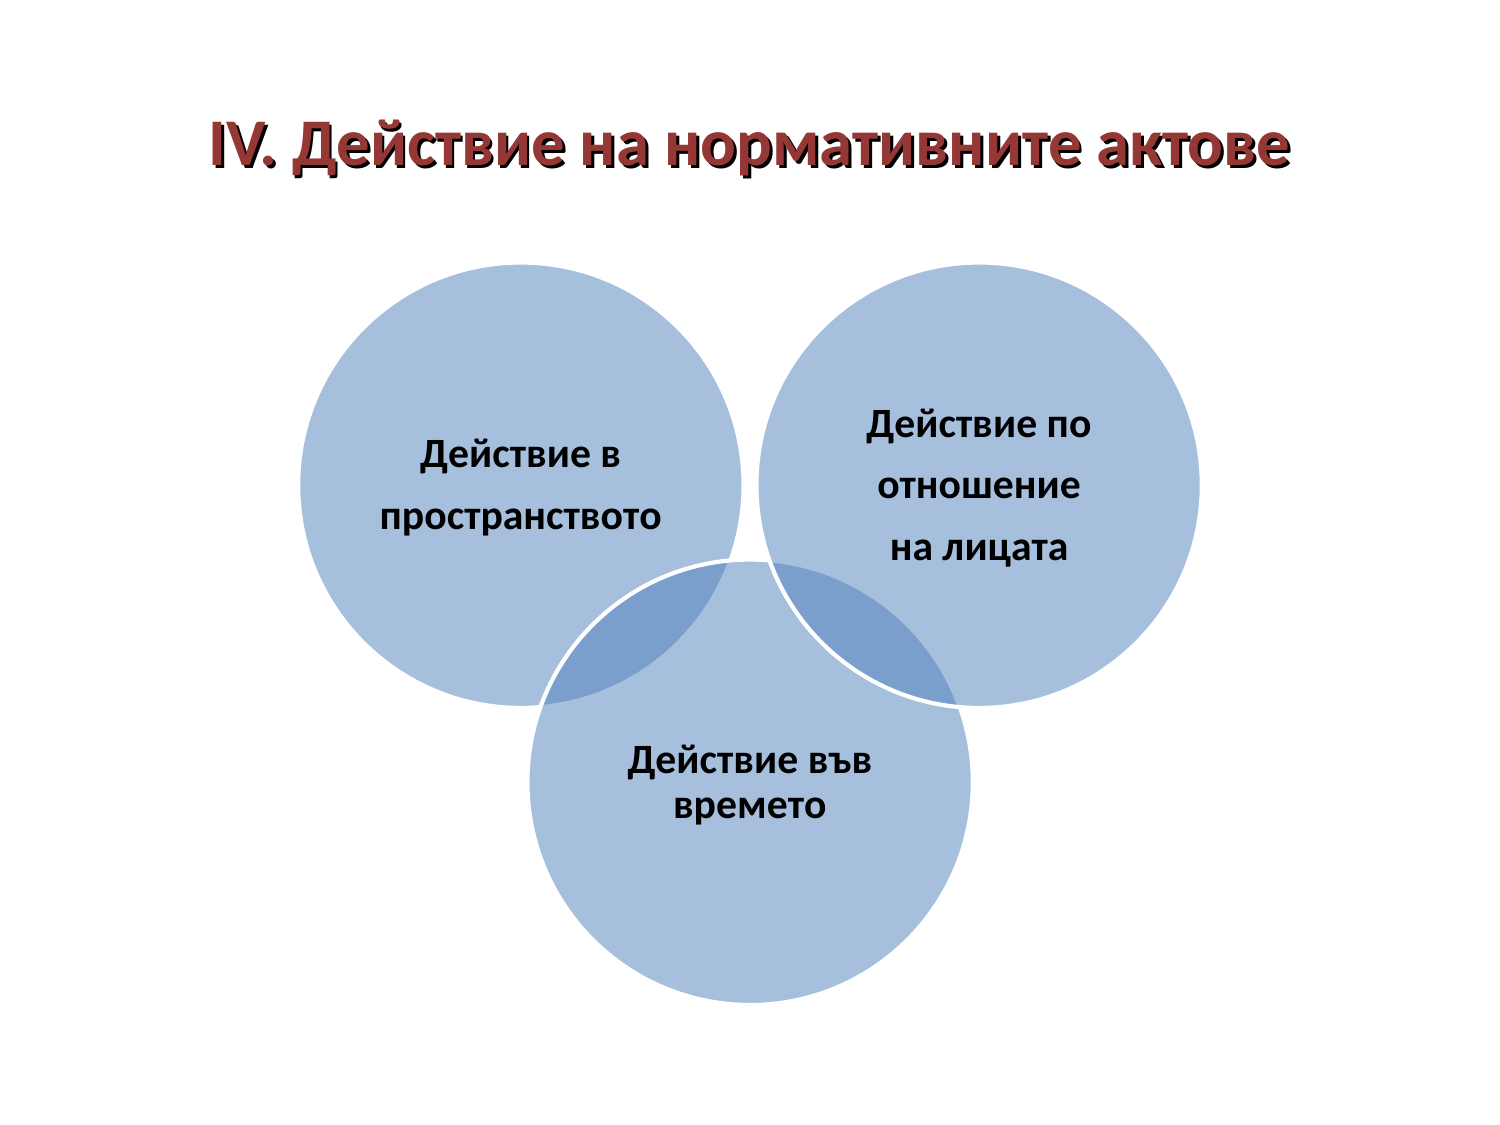

# IV. Действие на нормативните актове
Действие в
пространството
Действие по
отношение
на лицата
Действие във времето